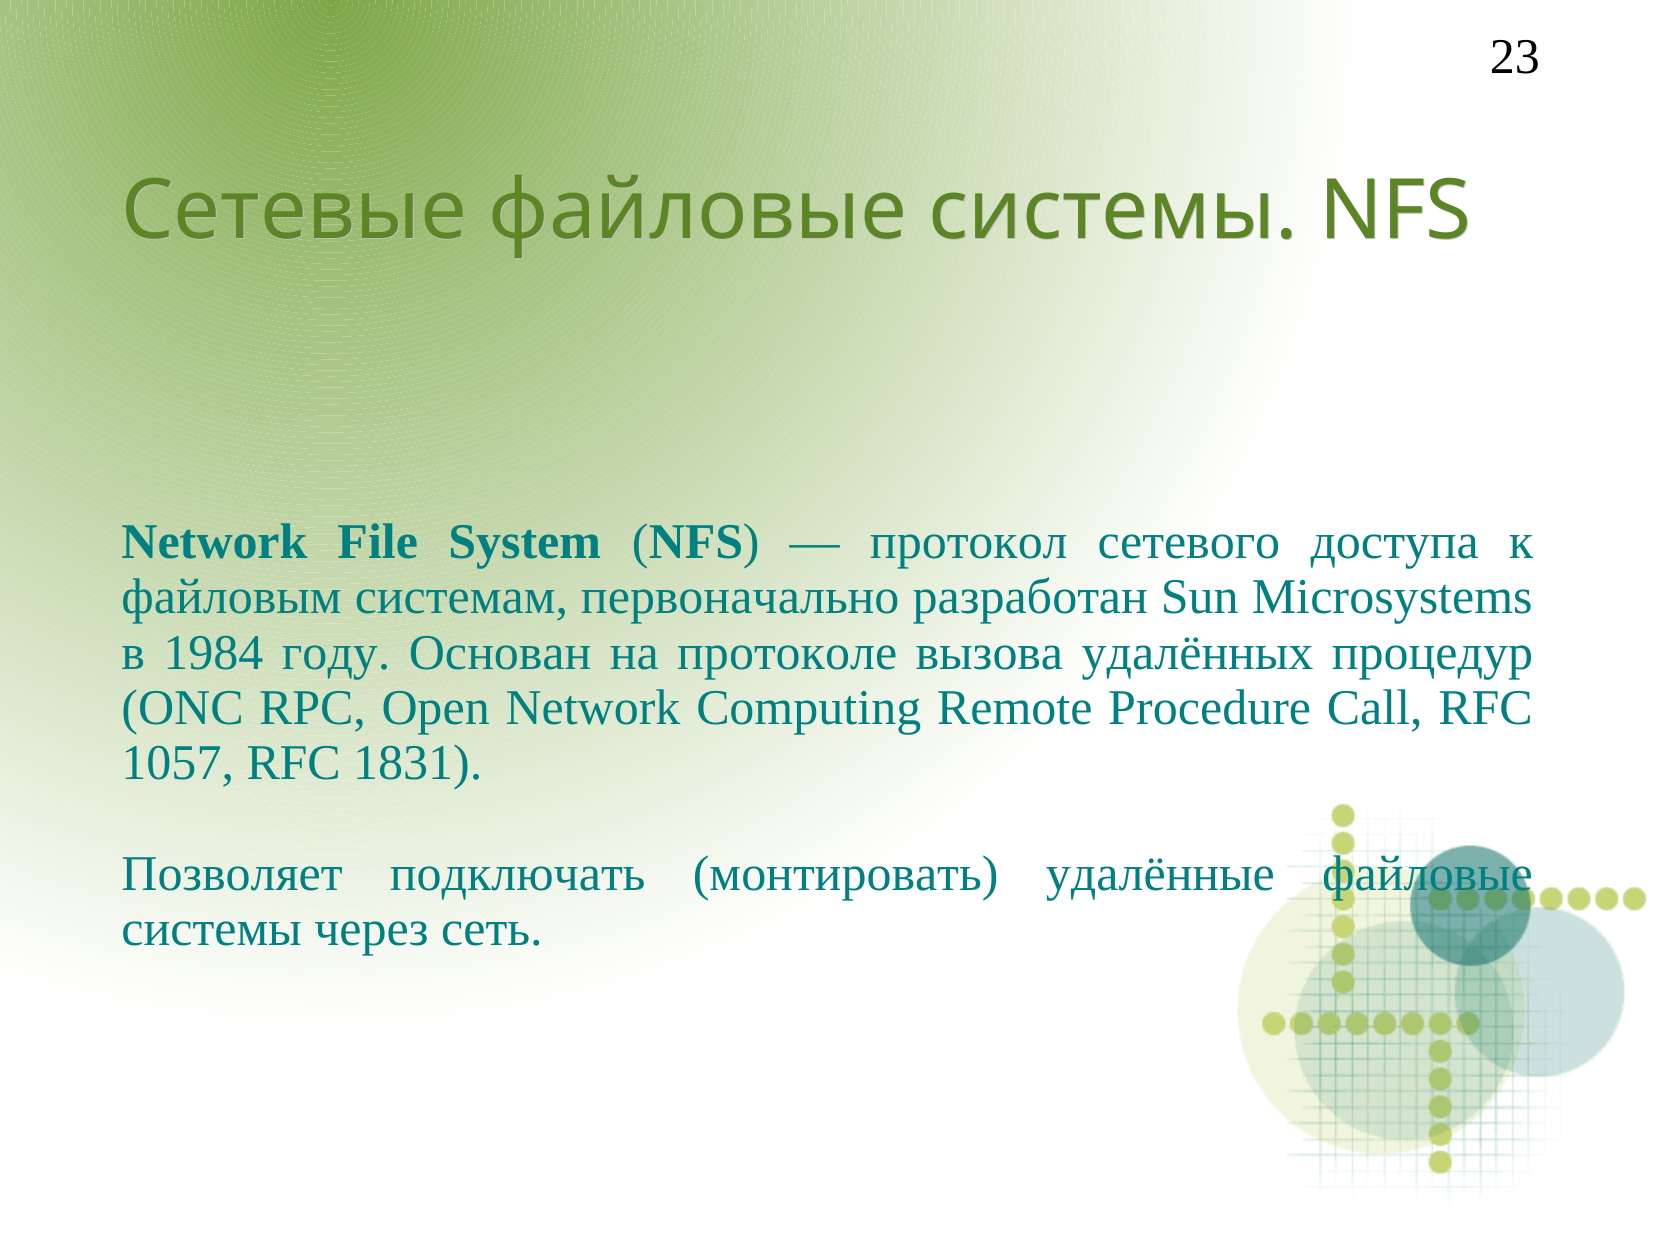

# Сетевые файловые системы. NFS
Network File System (NFS) — протокол сетевого доступа к файловым системам, первоначально разработан Sun Microsystems в 1984 году. Основан на протоколе вызова удалённых процедур (ONC RPC, Open Network Computing Remote Procedure Call, RFC 1057, RFC 1831).
Позволяет подключать (монтировать) удалённые файловые системы через сеть.